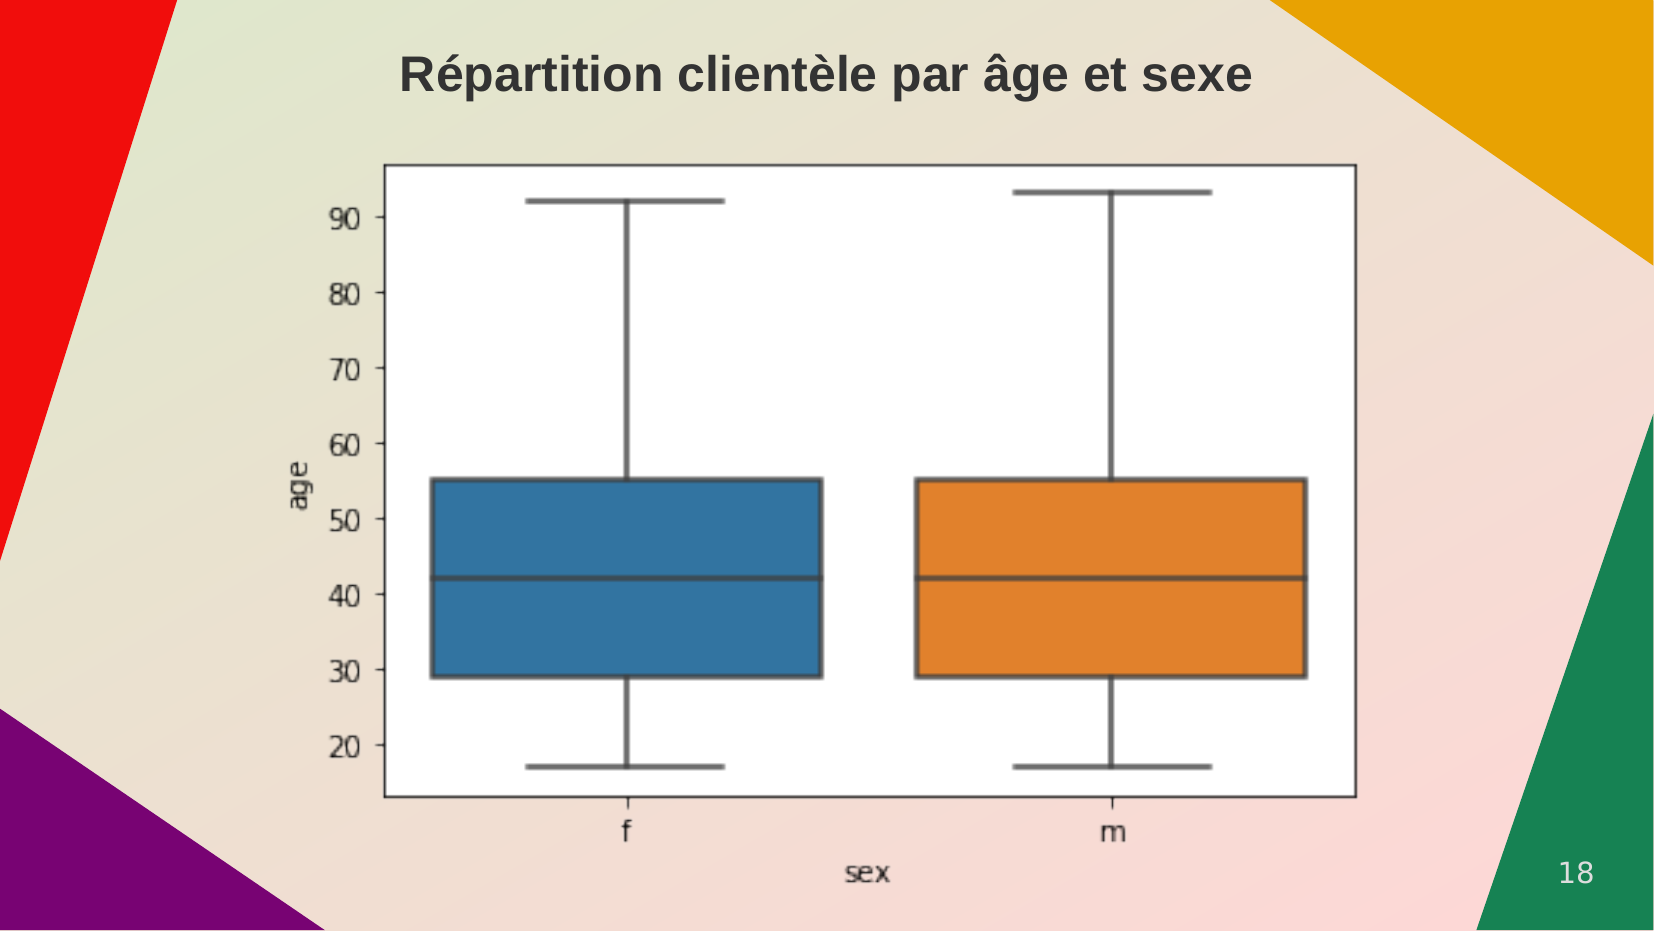

# Répartition clientèle par âge et sexe
18